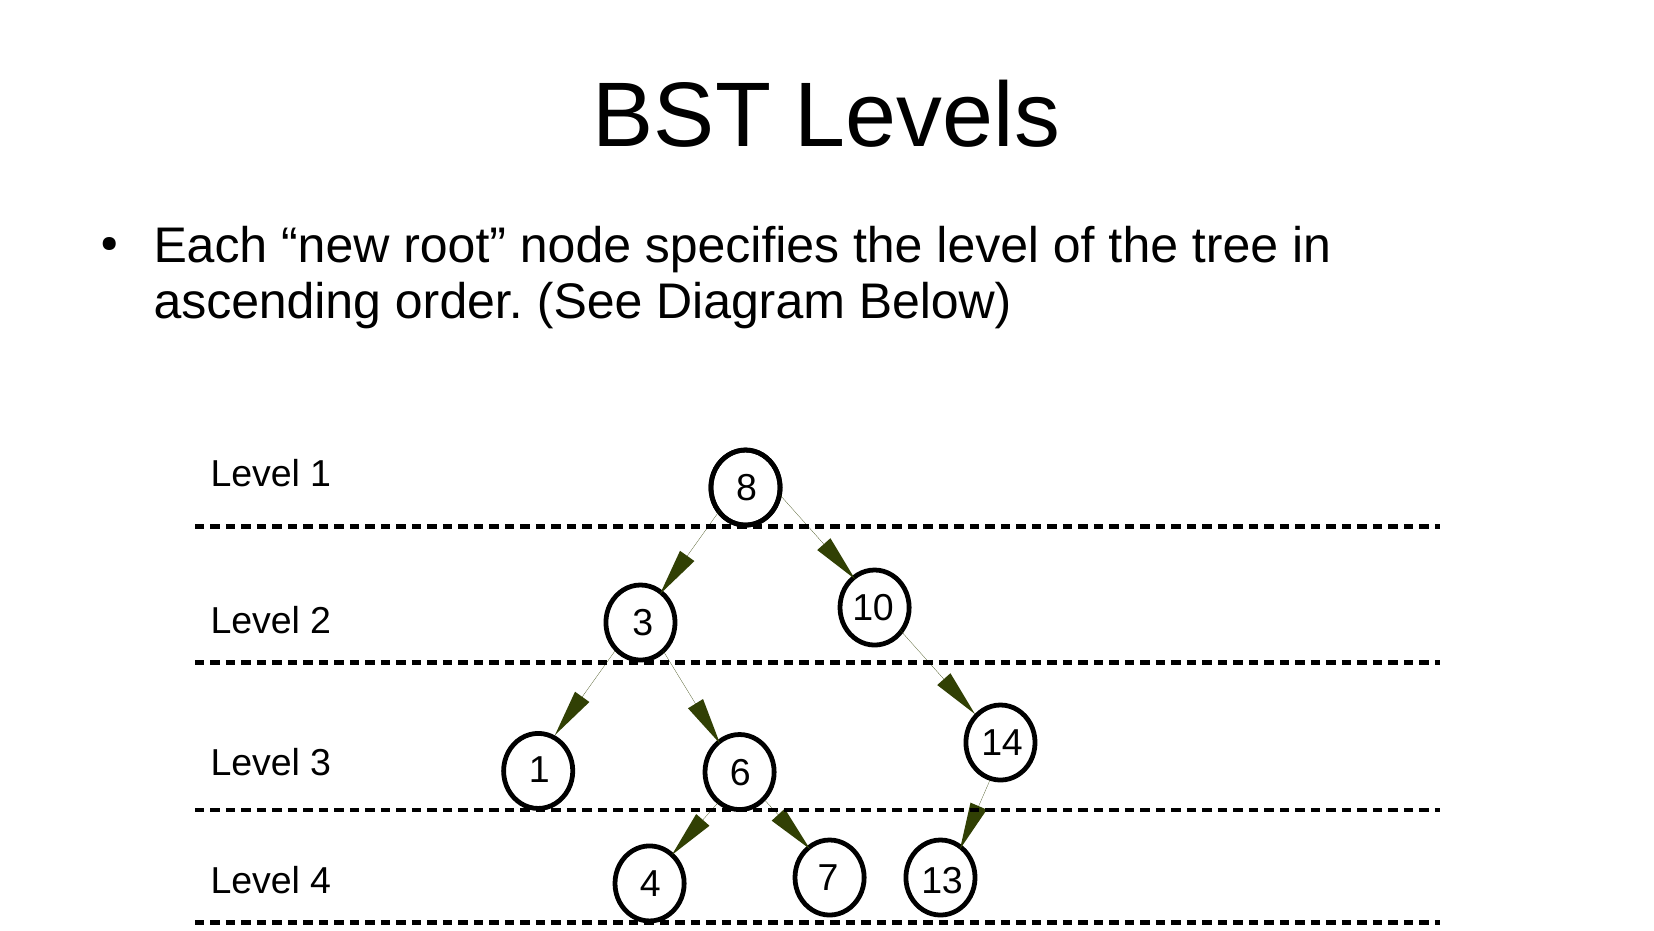

BST Levels
# Each “new root” node specifies the level of the tree in ascending order. (See Diagram Below)
Level 1
8
10
Level 2
3
14
Level 3
1
6
7
Level 4
13
4